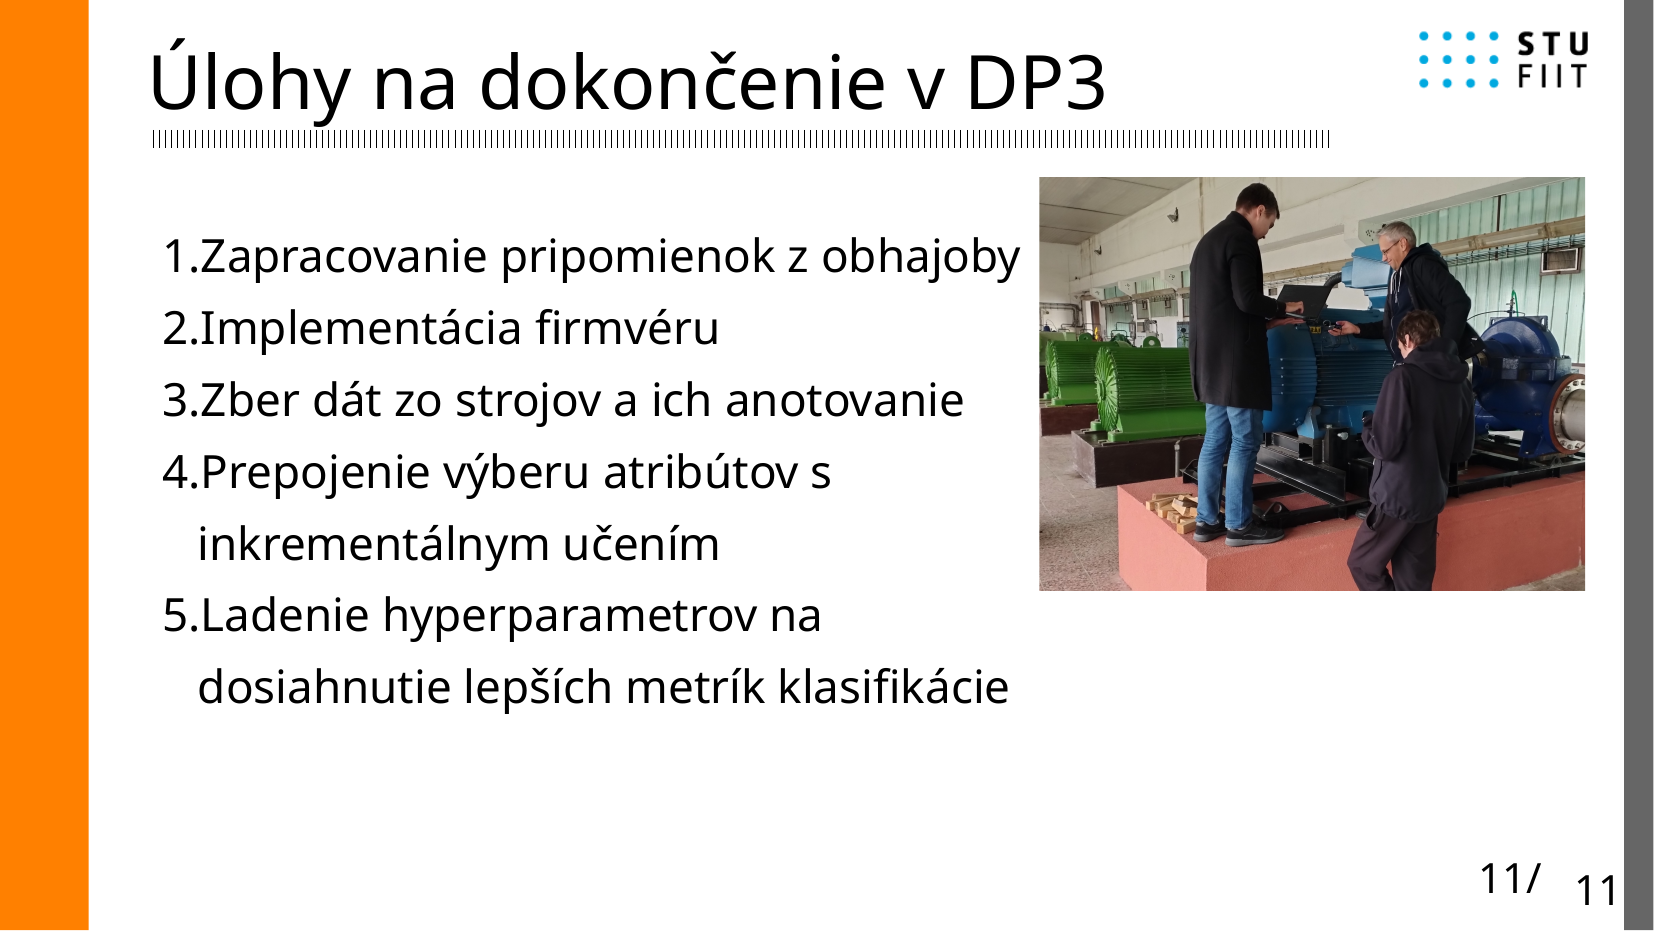

# Úlohy na dokončenie v DP3
Zapracovanie pripomienok z obhajoby
Implementácia firmvéru
Zber dát zo strojov a ich anotovanie
Prepojenie výberu atribútov s inkrementálnym učením
Ladenie hyperparametrov na dosiahnutie lepších metrík klasifikácie
11